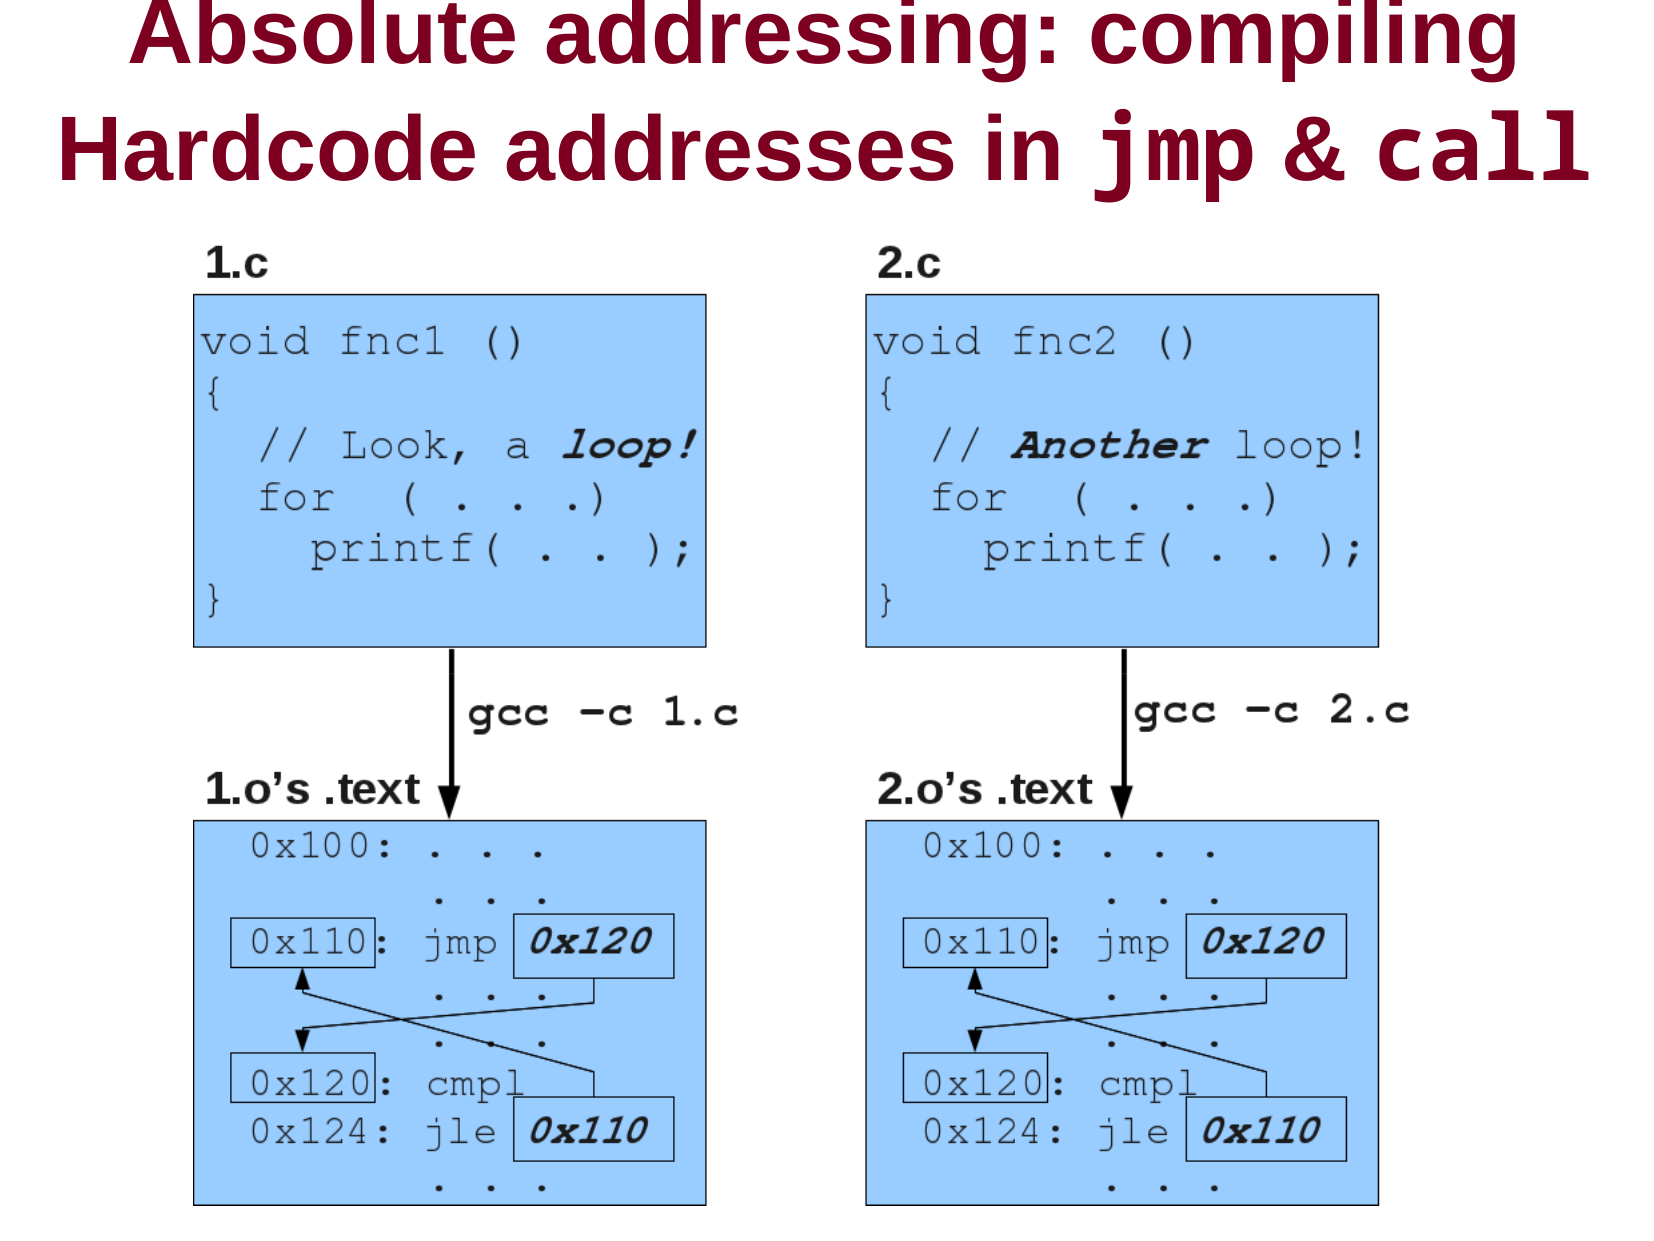

# Absolute addressing: compiling Hardcode addresses in jmp & call